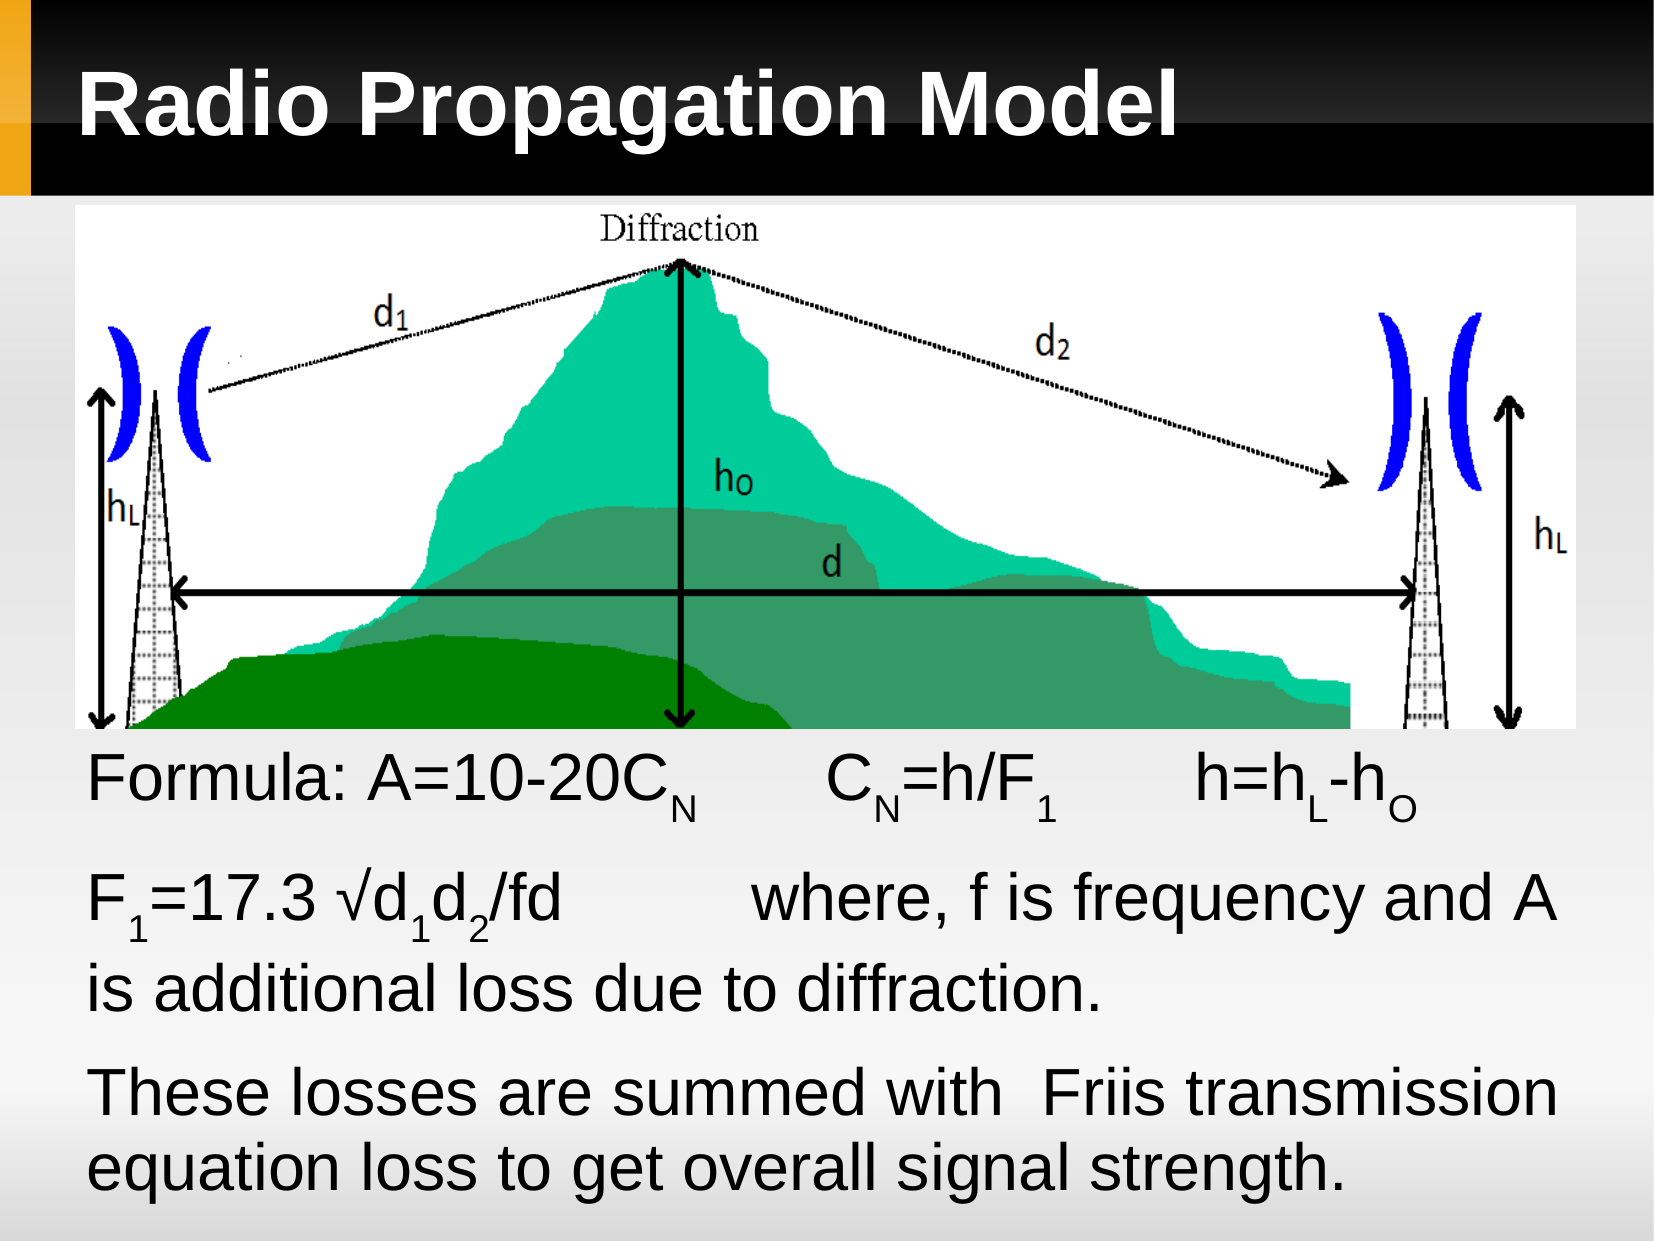

# Radio Propagation Model
Formula: A=10-20CN		CN=h/F1		h=hL-hO
F1=17.3 √d1d2/fd 			where, f is frequency and A is additional loss due to diffraction.
These losses are summed with Friis transmission equation loss to get overall signal strength.